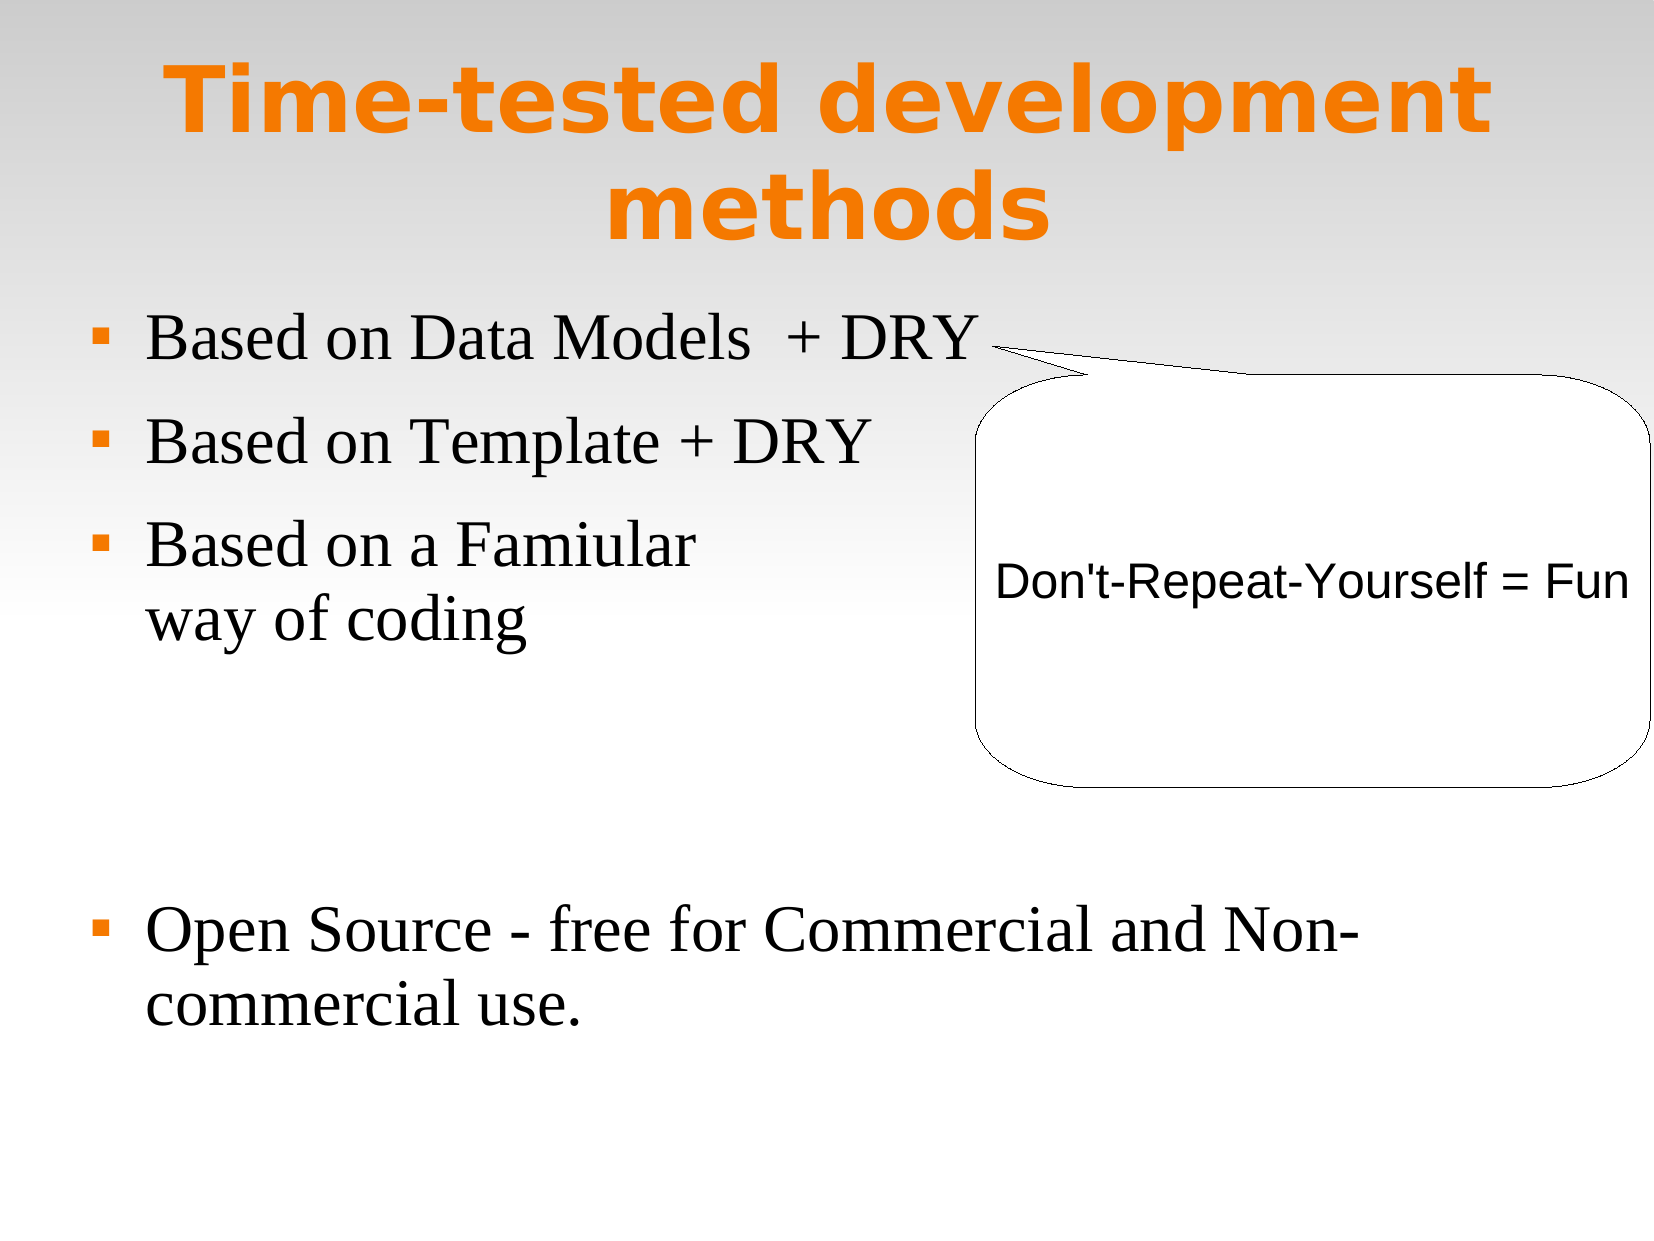

# Time-tested development methods
Based on Data Models + DRY
Based on Template + DRY
Based on a Famiular
way of coding
Open Source - free for Commercial and Non-commercial use.
Don't-Repeat-Yourself = Fun